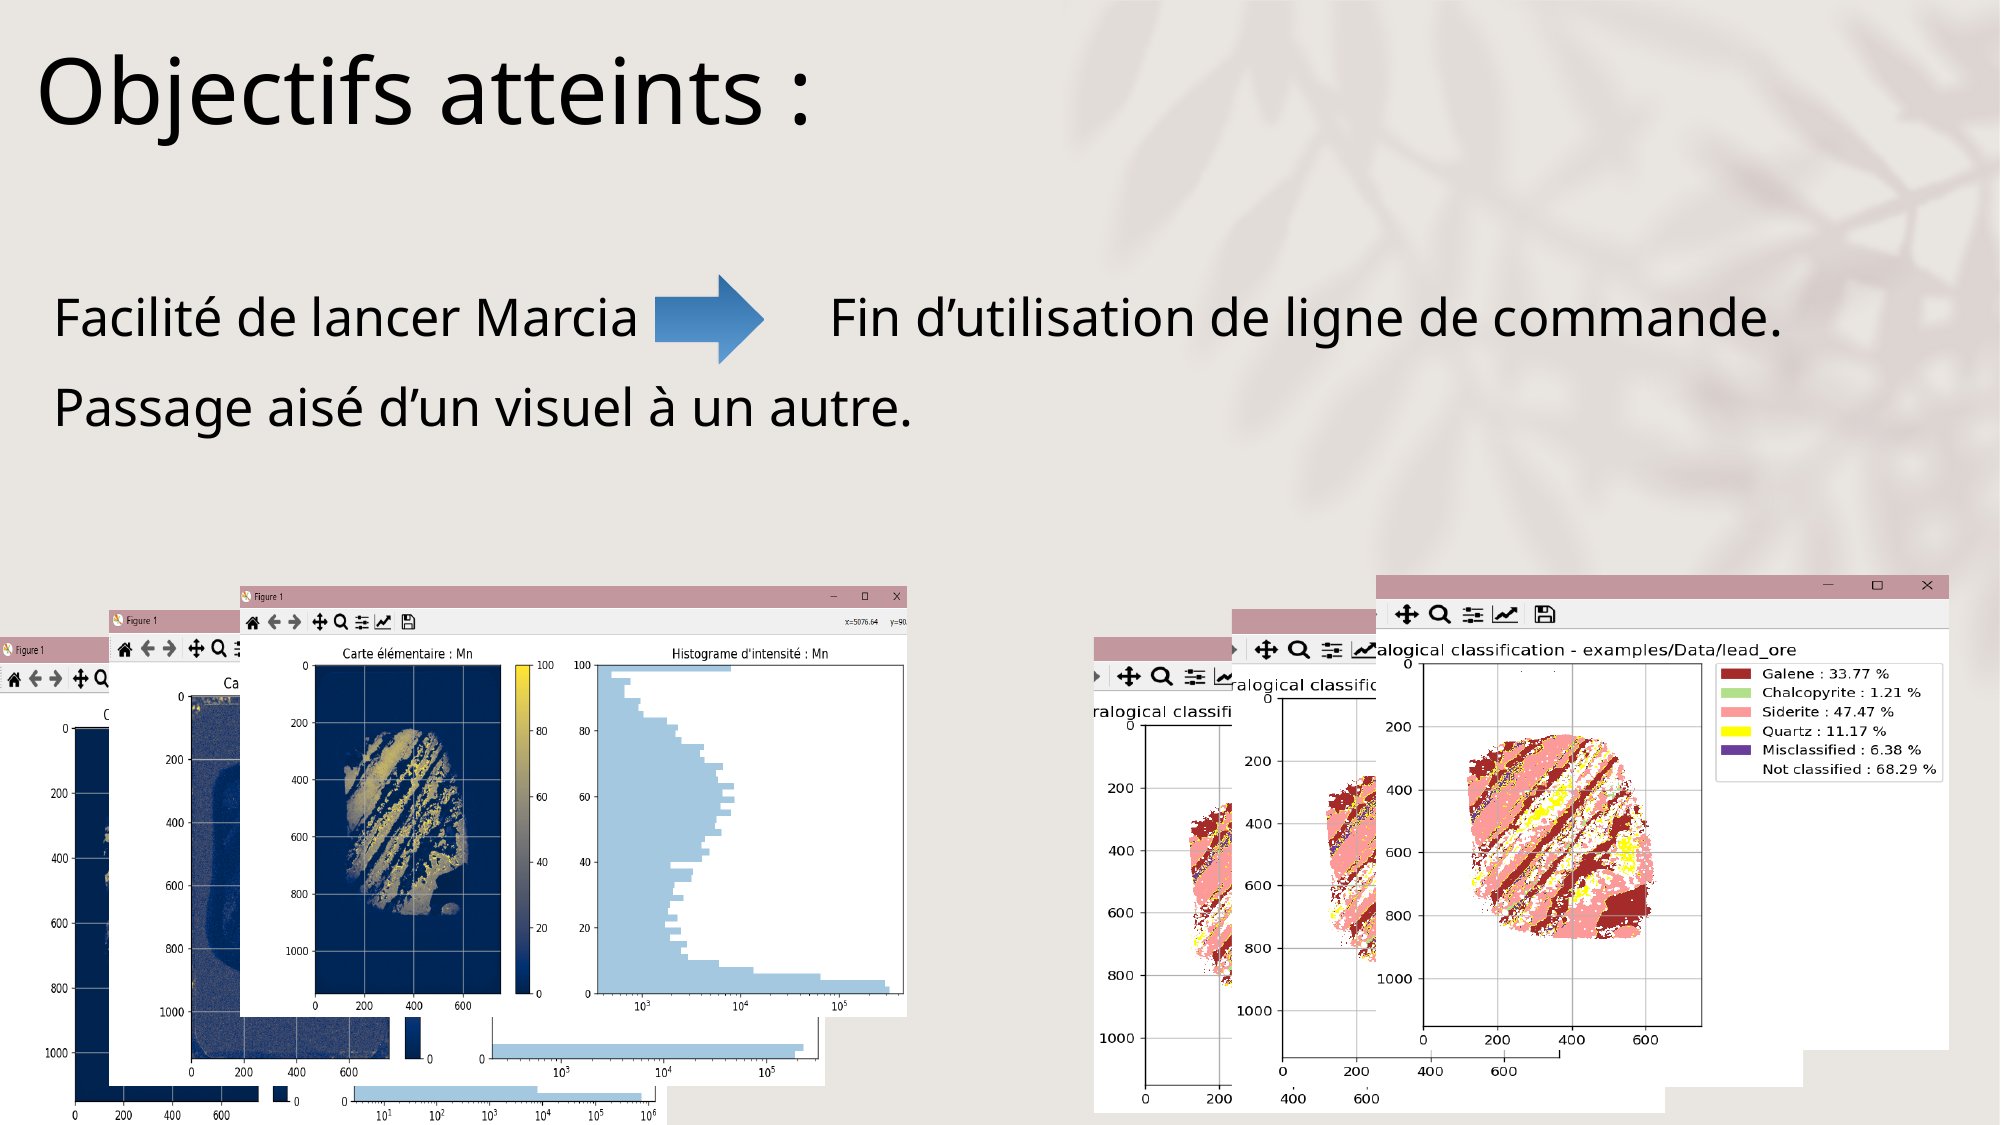

# Objectifs atteints :
Facilité de lancer Marcia Fin d’utilisation de ligne de commande.
Passage aisé d’un visuel à un autre.